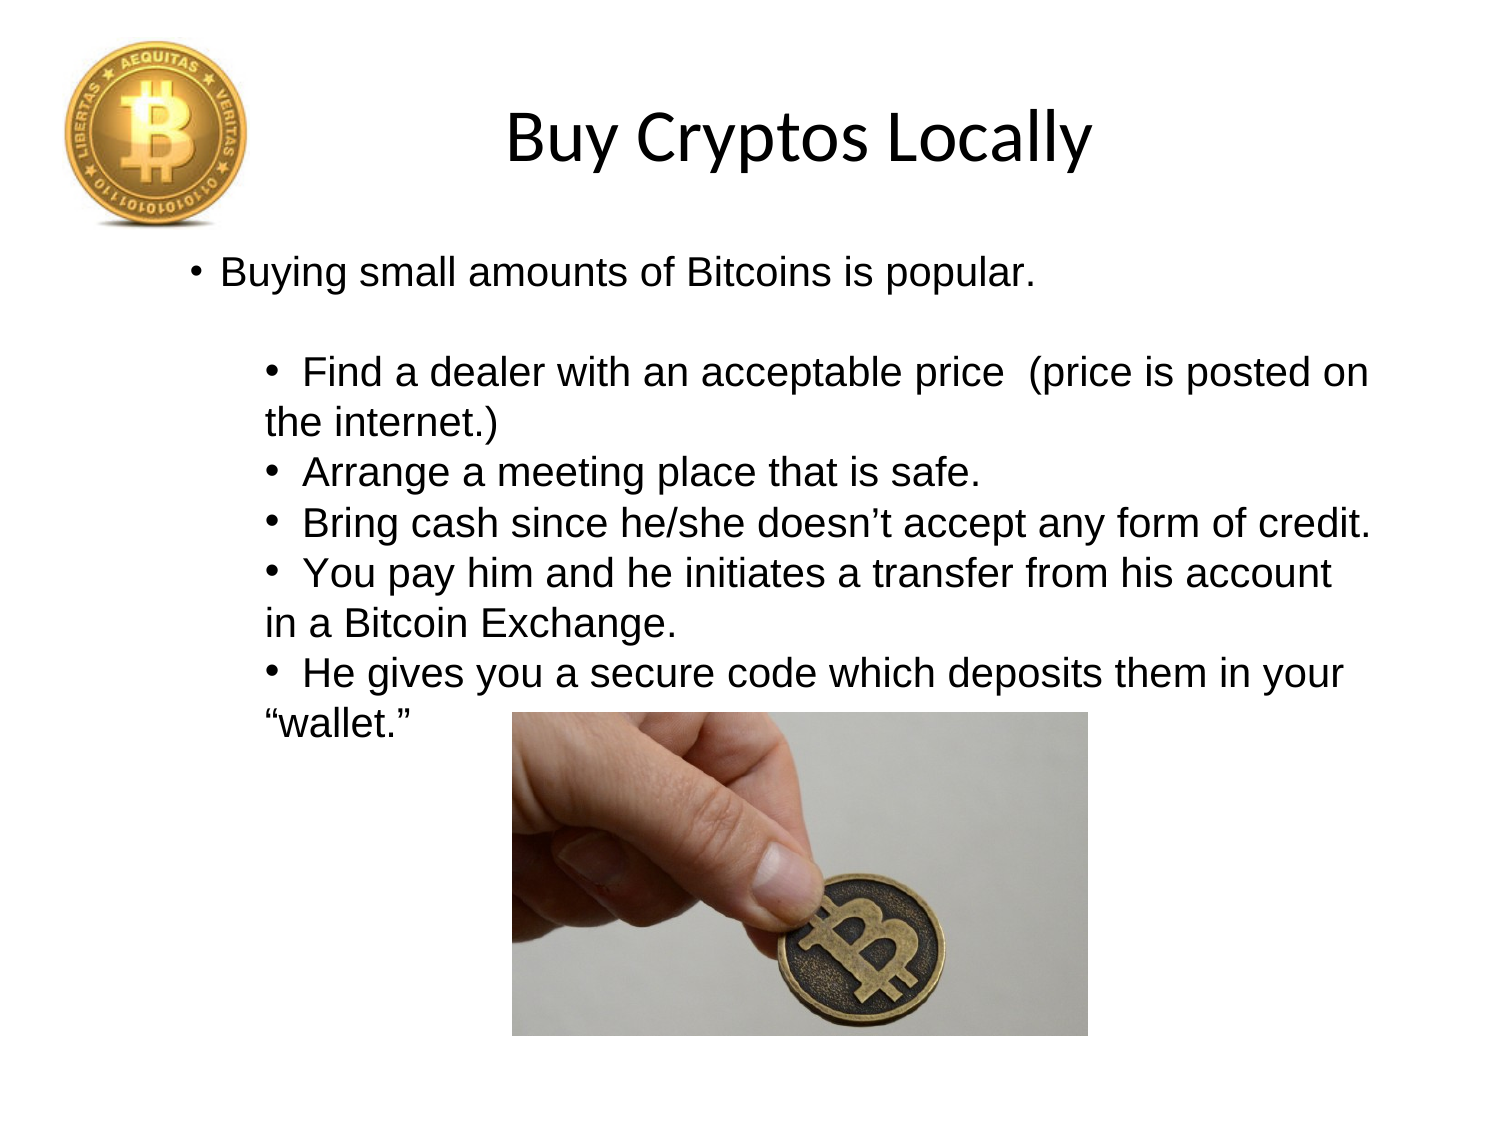

Buy Cryptos Locally
 Buying small amounts of Bitcoins is popular.
 Find a dealer with an acceptable price (price is posted on the internet.)
 Arrange a meeting place that is safe.
 Bring cash since he/she doesn’t accept any form of credit.
 You pay him and he initiates a transfer from his account in a Bitcoin Exchange.
 He gives you a secure code which deposits them in your “wallet.”